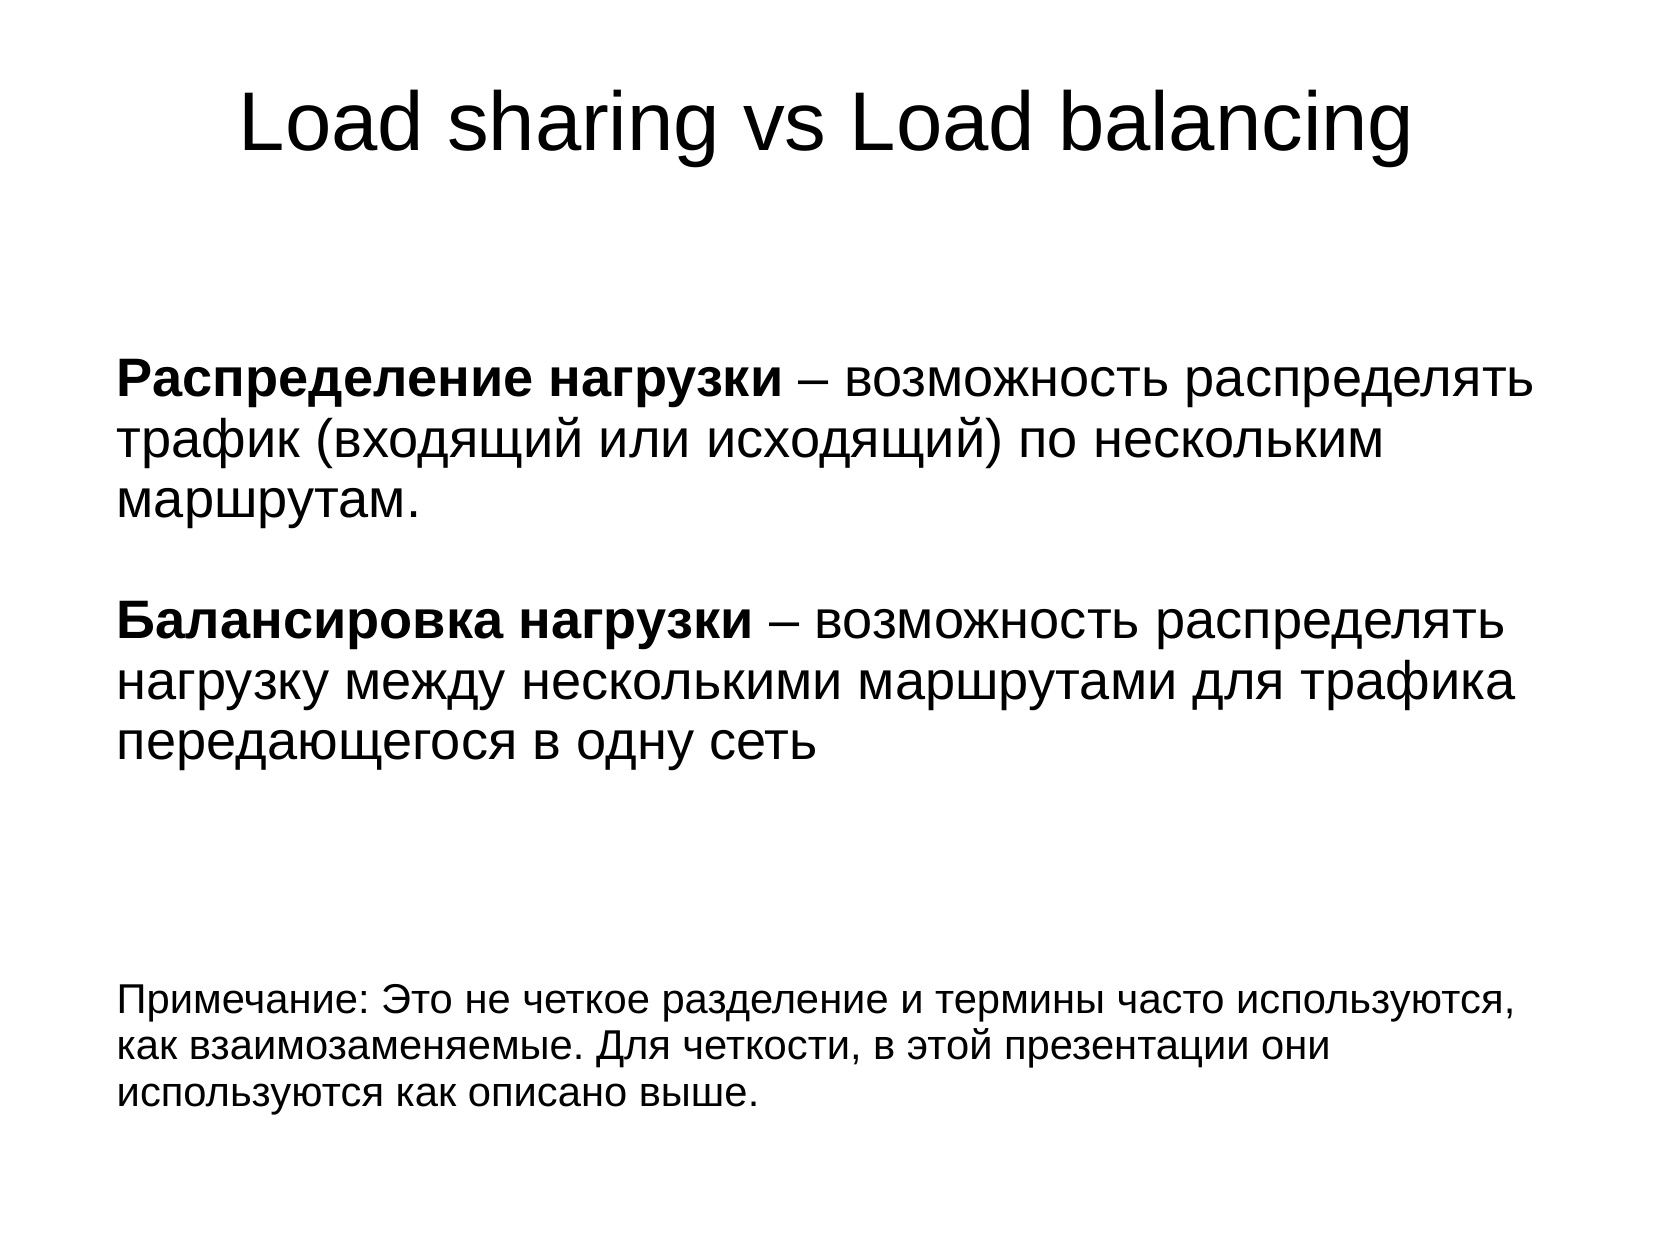

Load sharing vs Load balancing
# Распределение нагрузки – возможность распределять трафик (входящий или исходящий) по нескольким маршрутам.
Балансировка нагрузки – возможность распределять нагрузку между несколькими маршрутами для трафика передающегося в одну сеть
Примечание: Это не четкое разделение и термины часто используются, как взаимозаменяемые. Для четкости, в этой презентации они используются как описано выше.